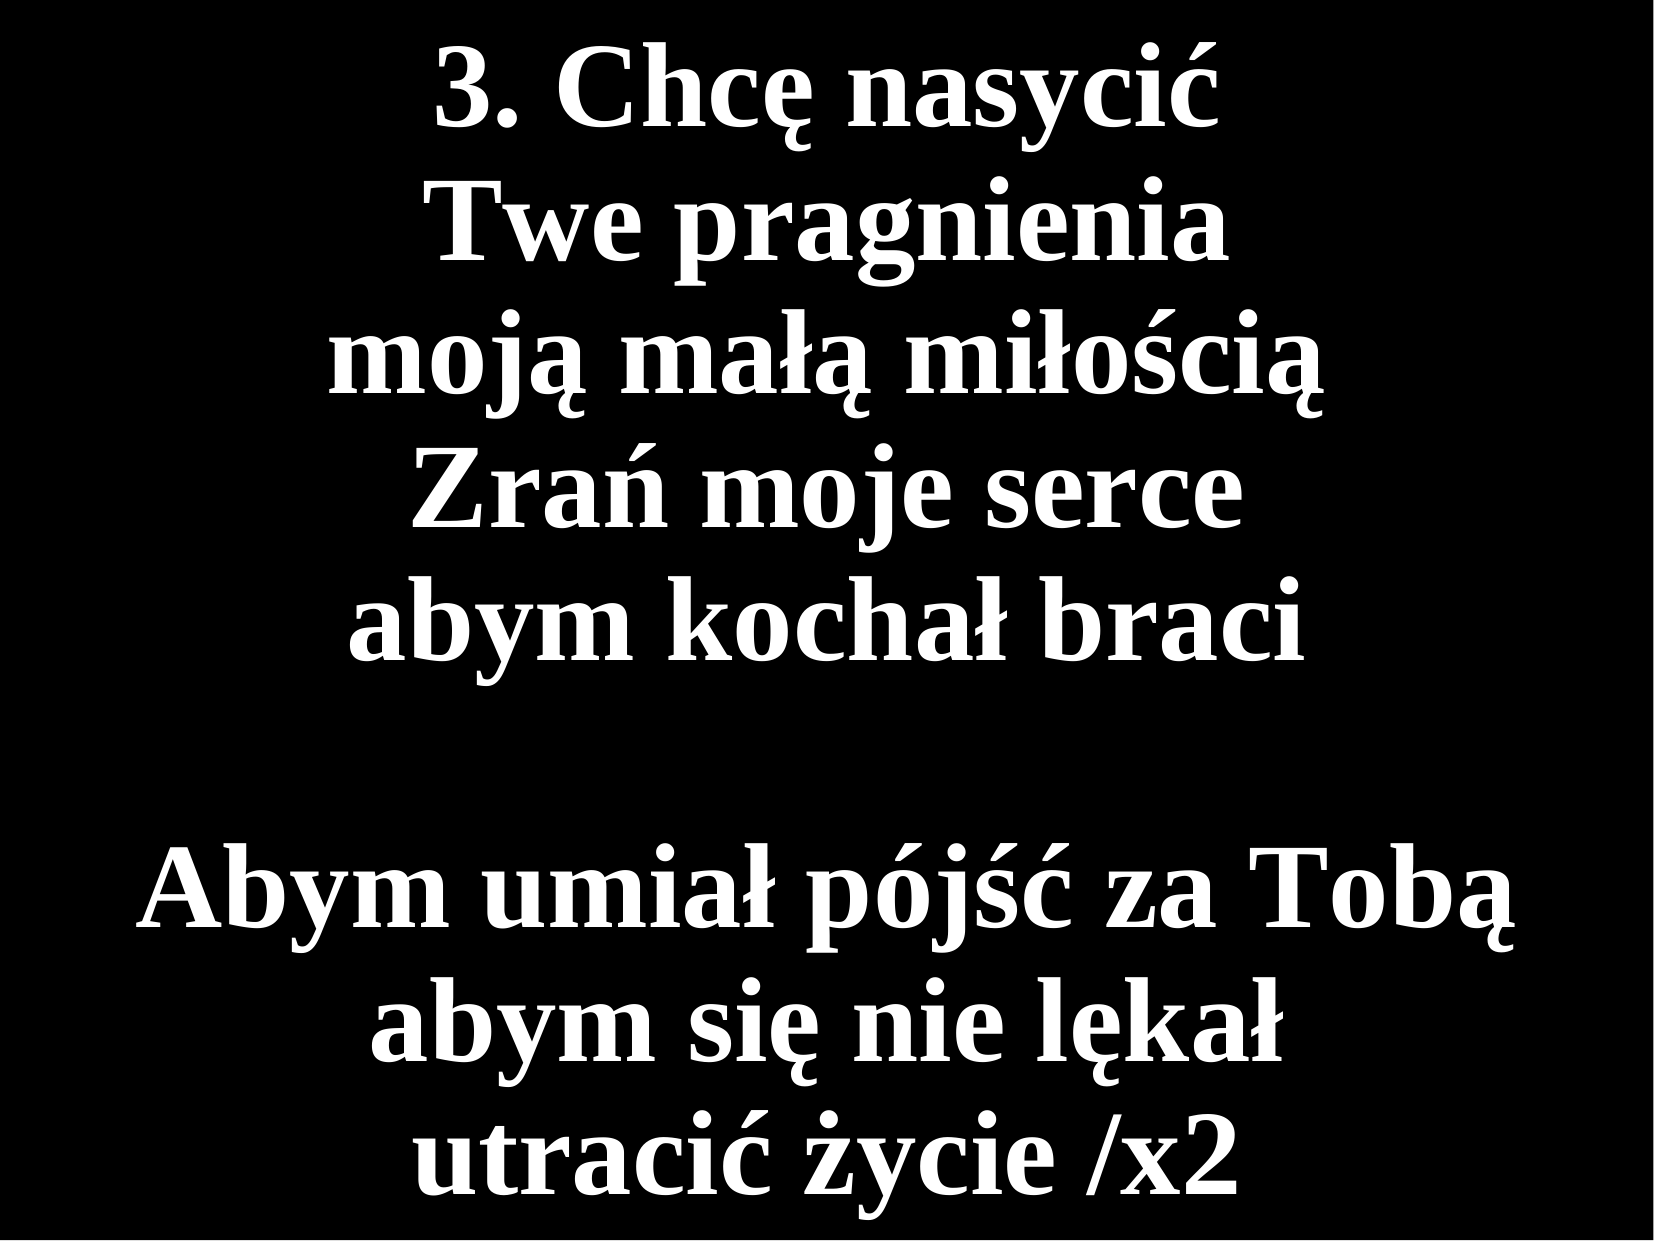

# 3. Chcę nasycić Twe pragnienia moją małą miłością Zrań moje serce abym kochał braci Abym umiał pójść za Tobą abym się nie lękał utracić życie /x2